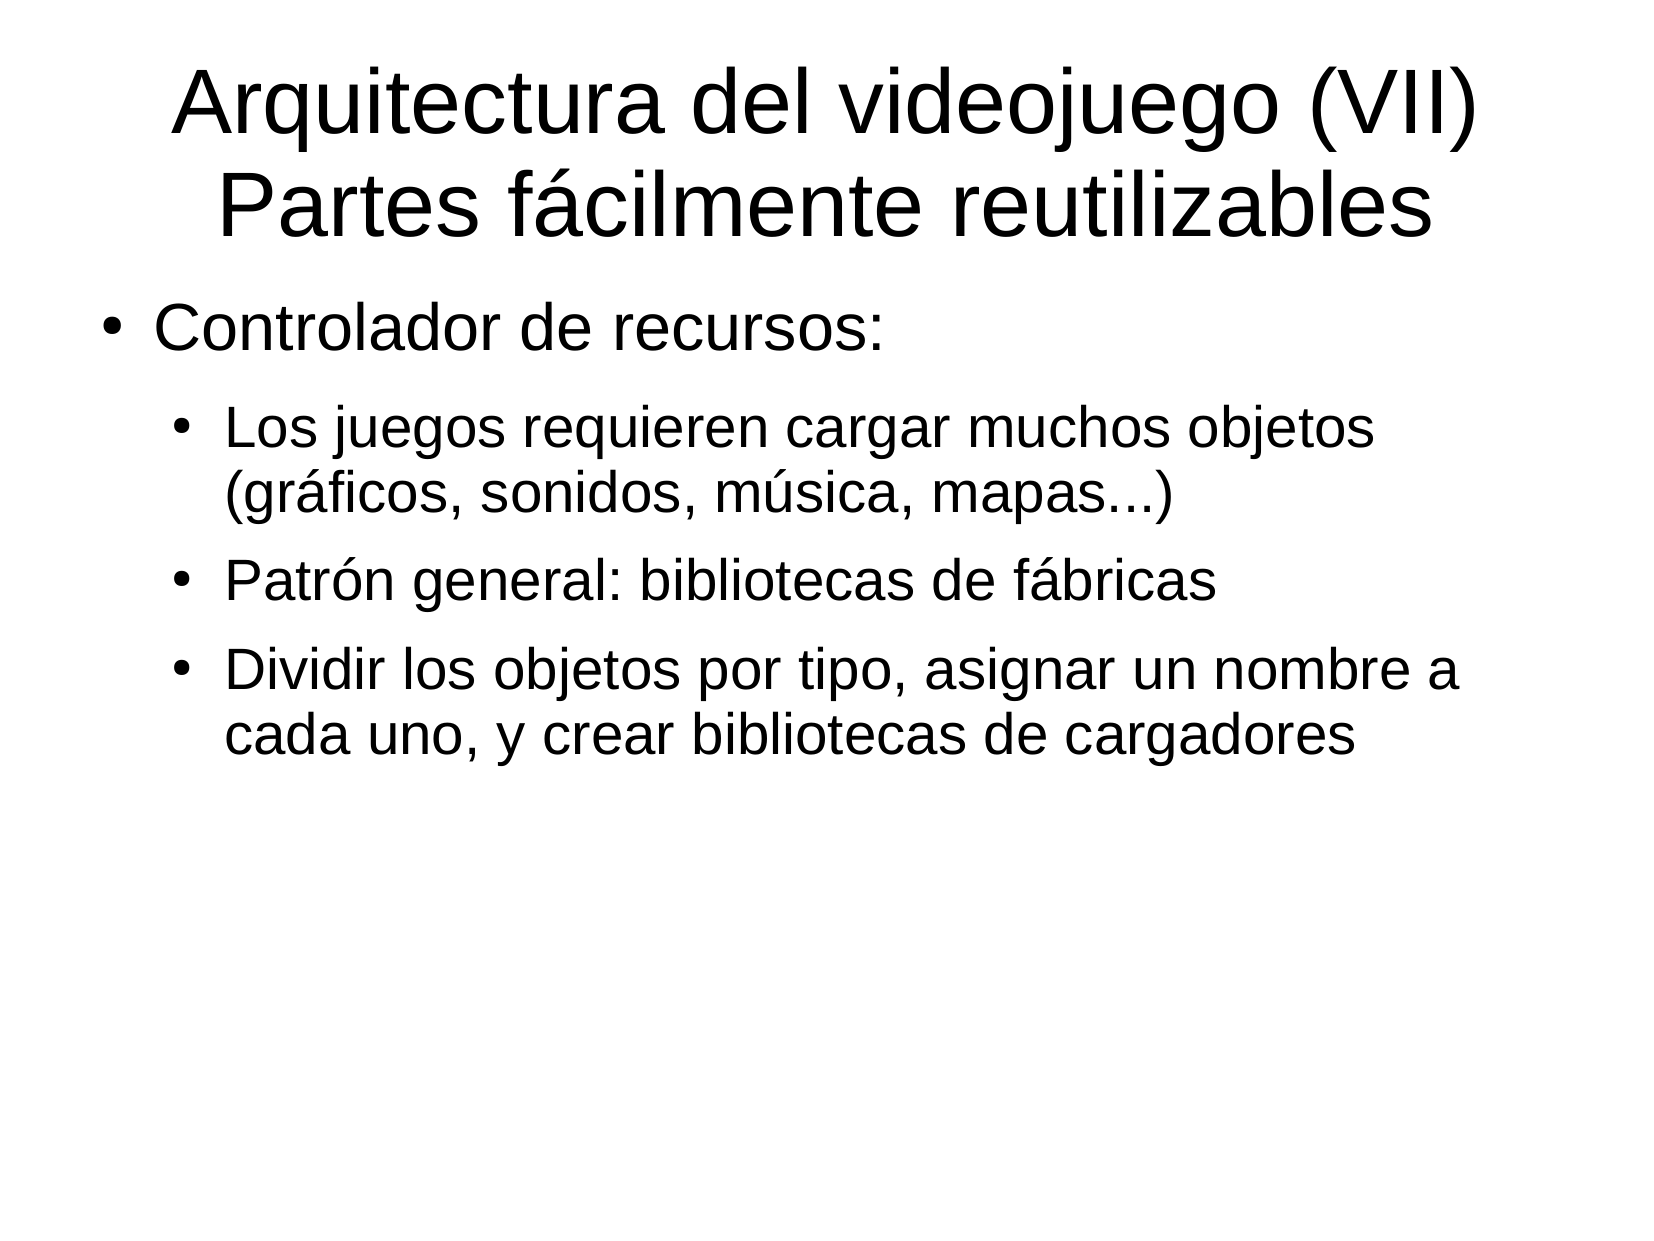

# Arquitectura del videojuego (VII) Partes fácilmente reutilizables
Controlador de recursos:
Los juegos requieren cargar muchos objetos (gráficos, sonidos, música, mapas...)
Patrón general: bibliotecas de fábricas
Dividir los objetos por tipo, asignar un nombre a cada uno, y crear bibliotecas de cargadores